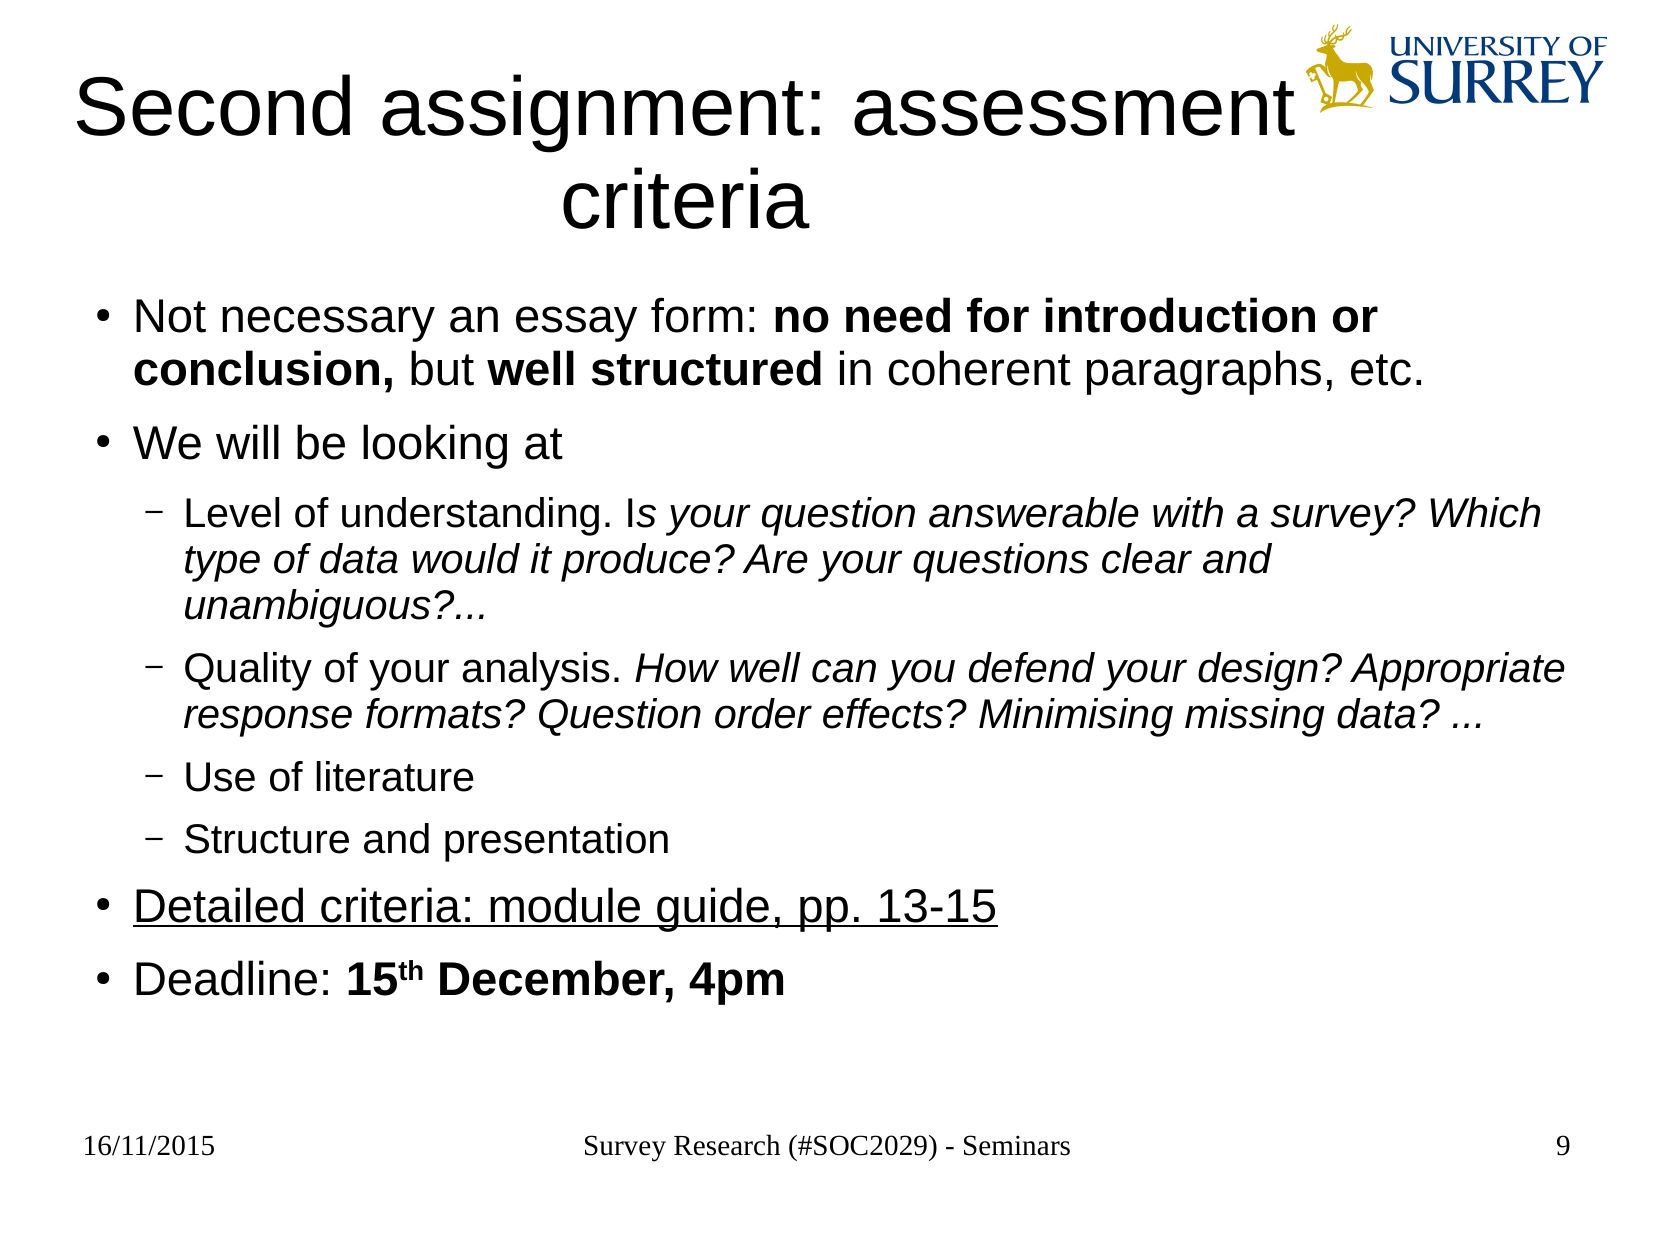

# Second assignment: assessment criteria
Not necessary an essay form: no need for introduction or conclusion, but well structured in coherent paragraphs, etc.
We will be looking at
Level of understanding. Is your question answerable with a survey? Which type of data would it produce? Are your questions clear and unambiguous?...
Quality of your analysis. How well can you defend your design? Appropriate response formats? Question order effects? Minimising missing data? ...
Use of literature
Structure and presentation
Detailed criteria: module guide, pp. 13-15
Deadline: 15th December, 4pm
05/10/2015
9